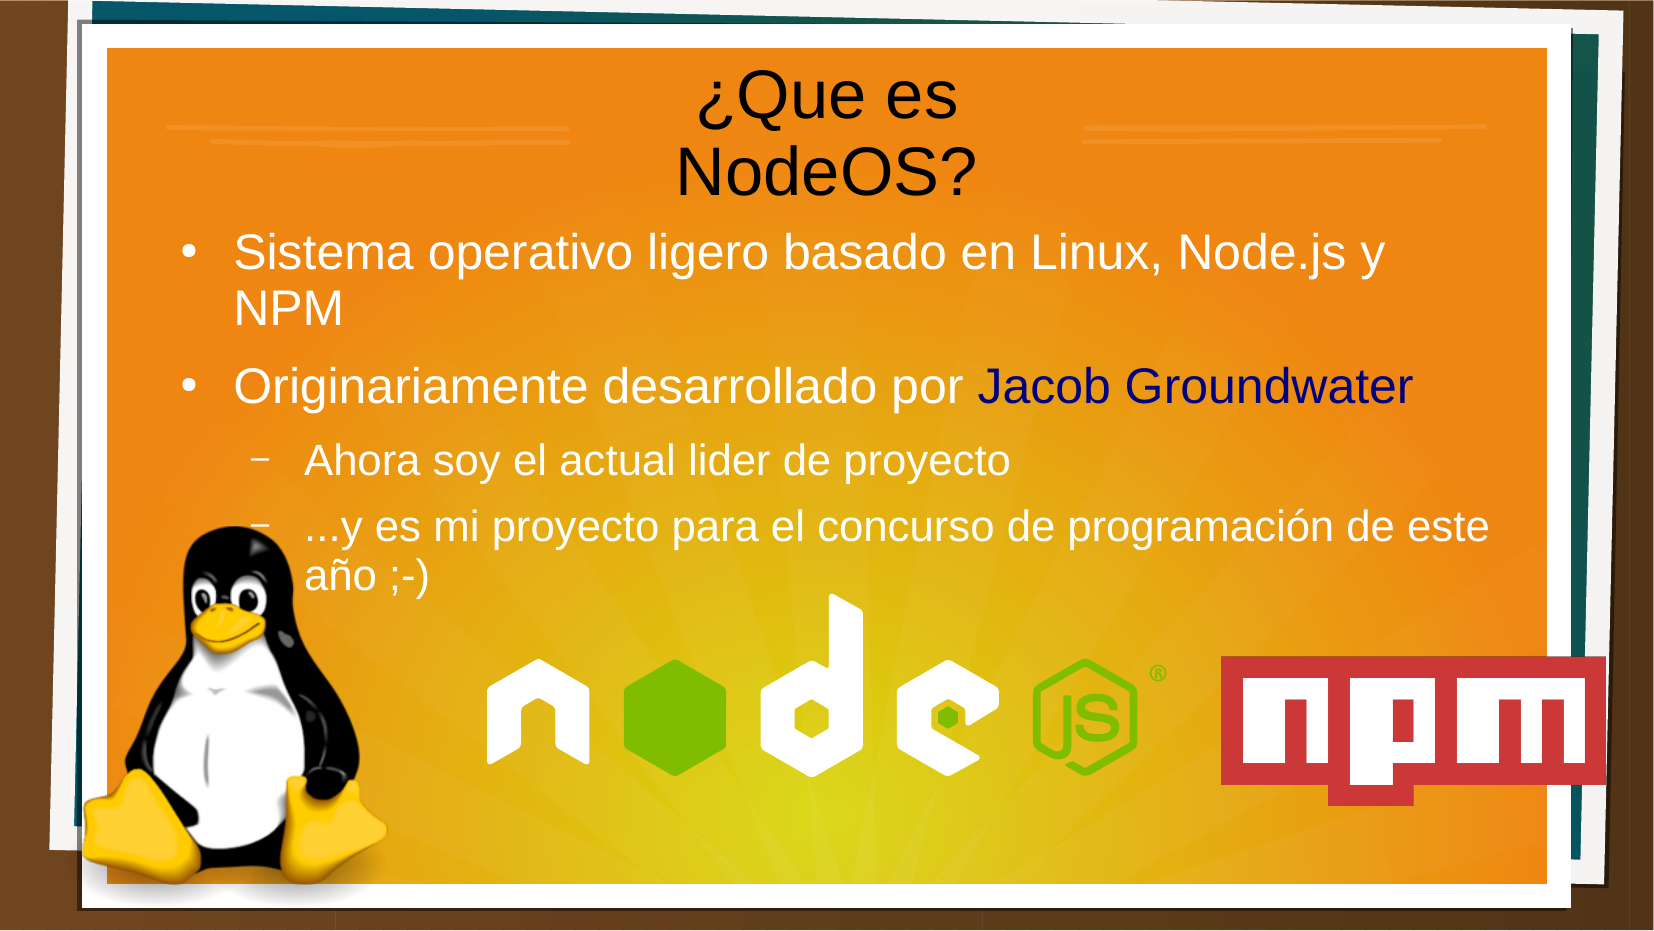

# ¿Que es NodeOS?
Sistema operativo ligero basado en Linux, Node.js y NPM
Originariamente desarrollado por Jacob Groundwater
Ahora soy el actual lider de proyecto
...y es mi proyecto para el concurso de programación de este año ;-)